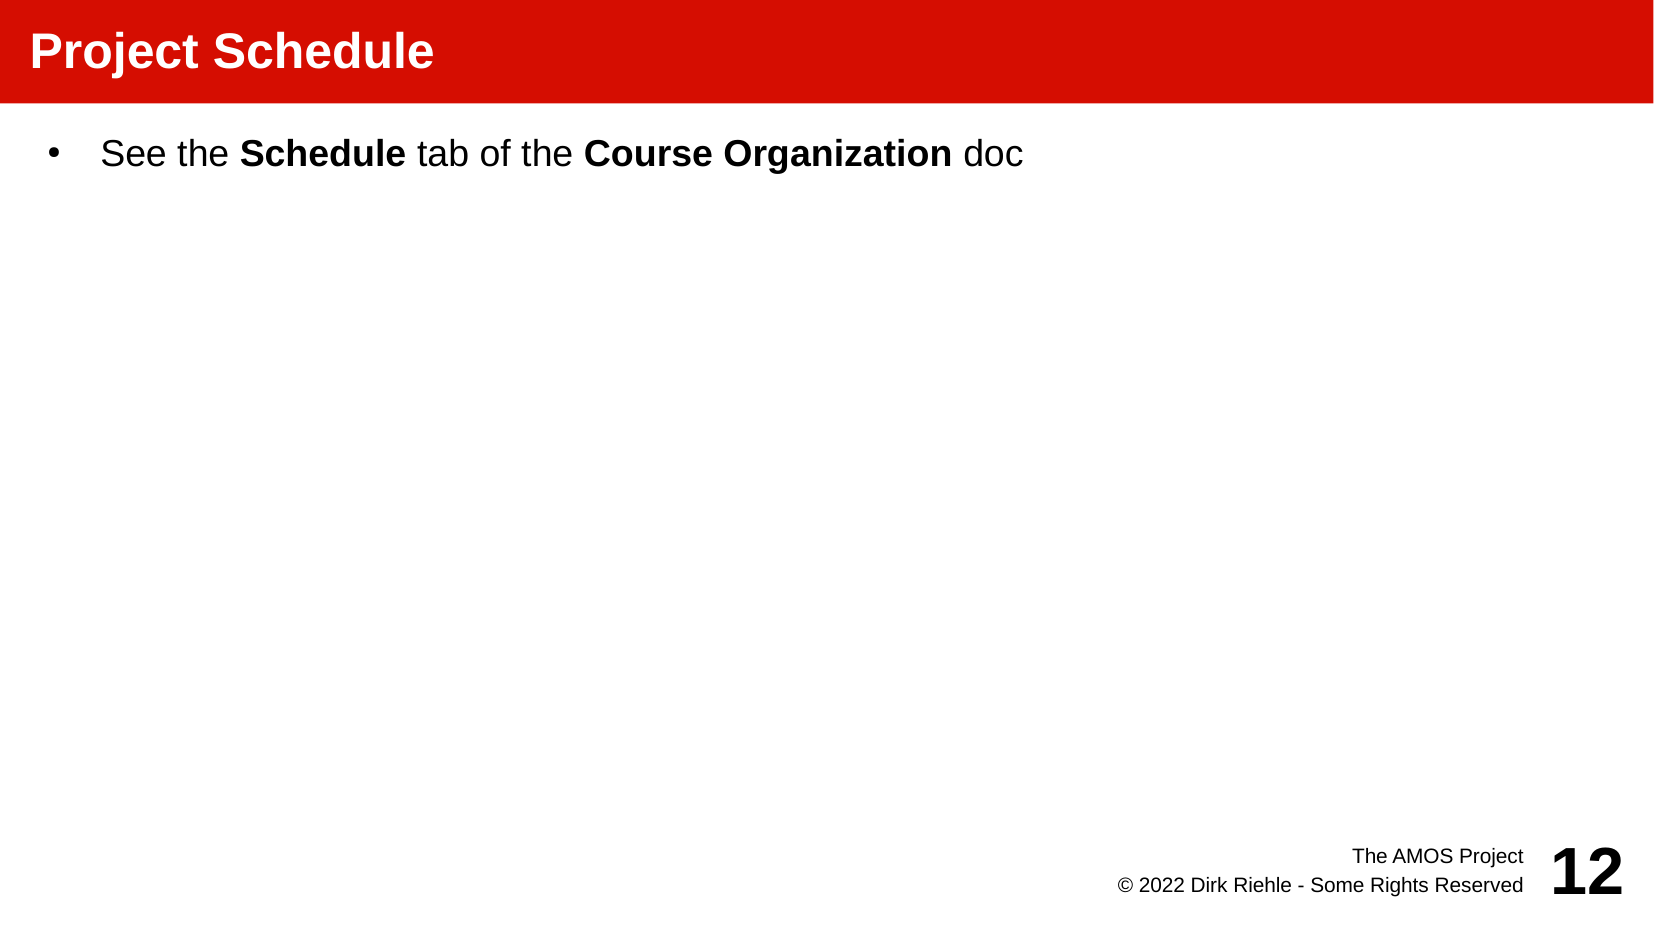

# Project Schedule
See the Schedule tab of the Course Organization doc
The AMOS Project
12
© 2022 Dirk Riehle - Some Rights Reserved